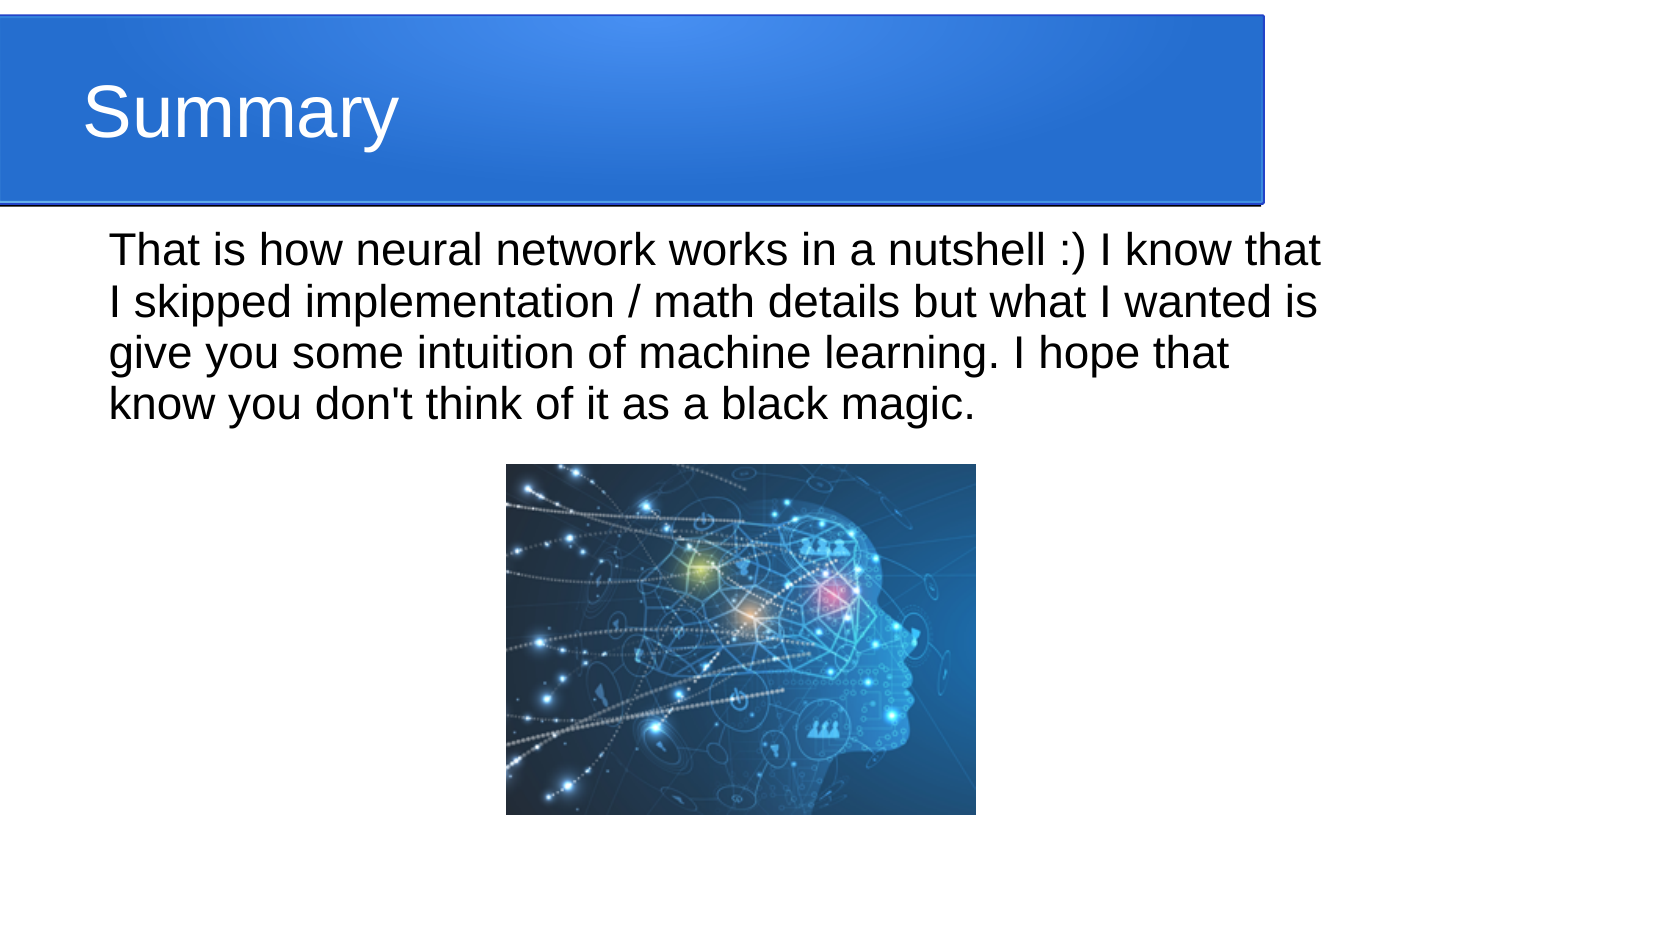

# Summary
That is how neural network works in a nutshell :) I know that I skipped implementation / math details but what I wanted is give you some intuition of machine learning. I hope that know you don't think of it as a black magic.